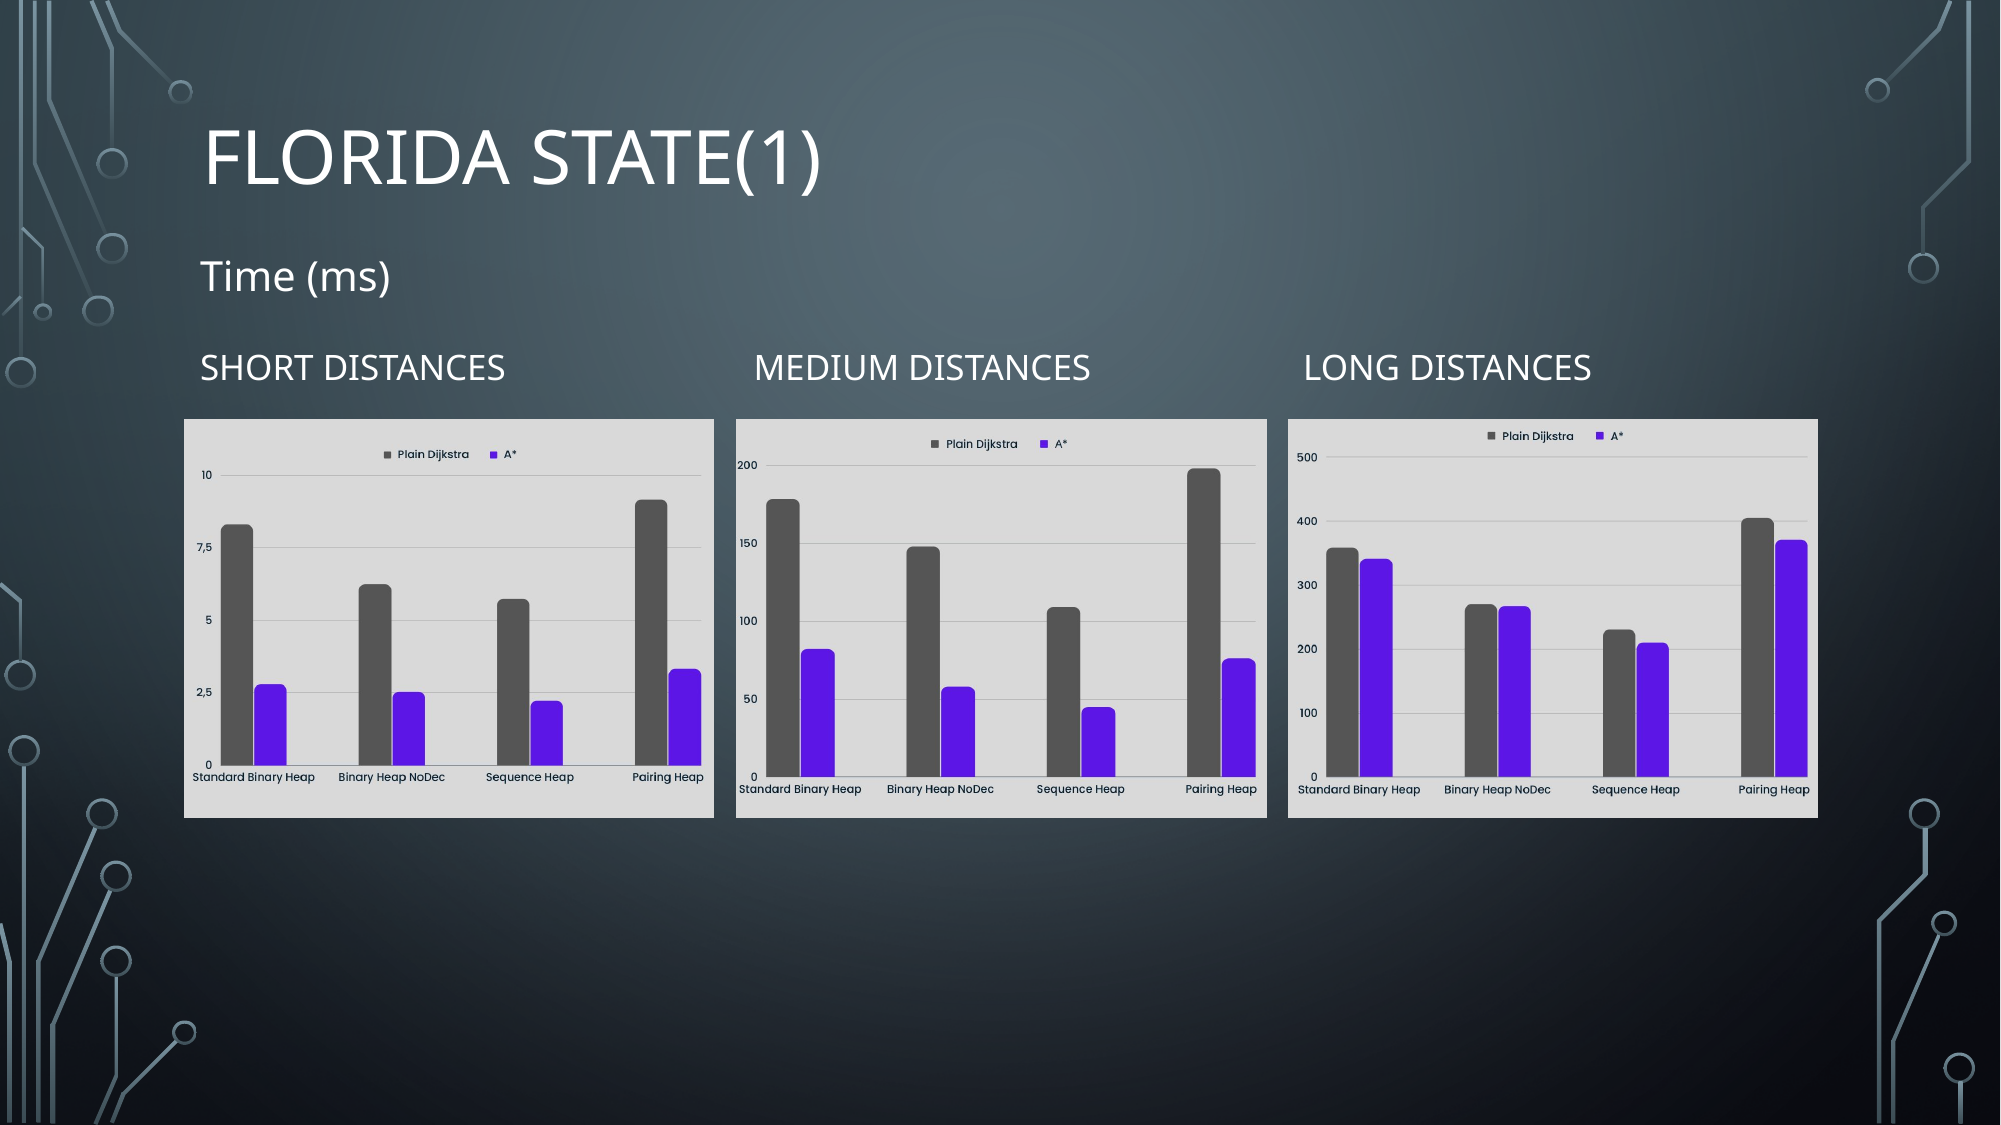

# FLORIDA STATE(1)
Time (ms)
SHORT DISTANCES
MEDIUM DISTANCES
LONG DISTANCES